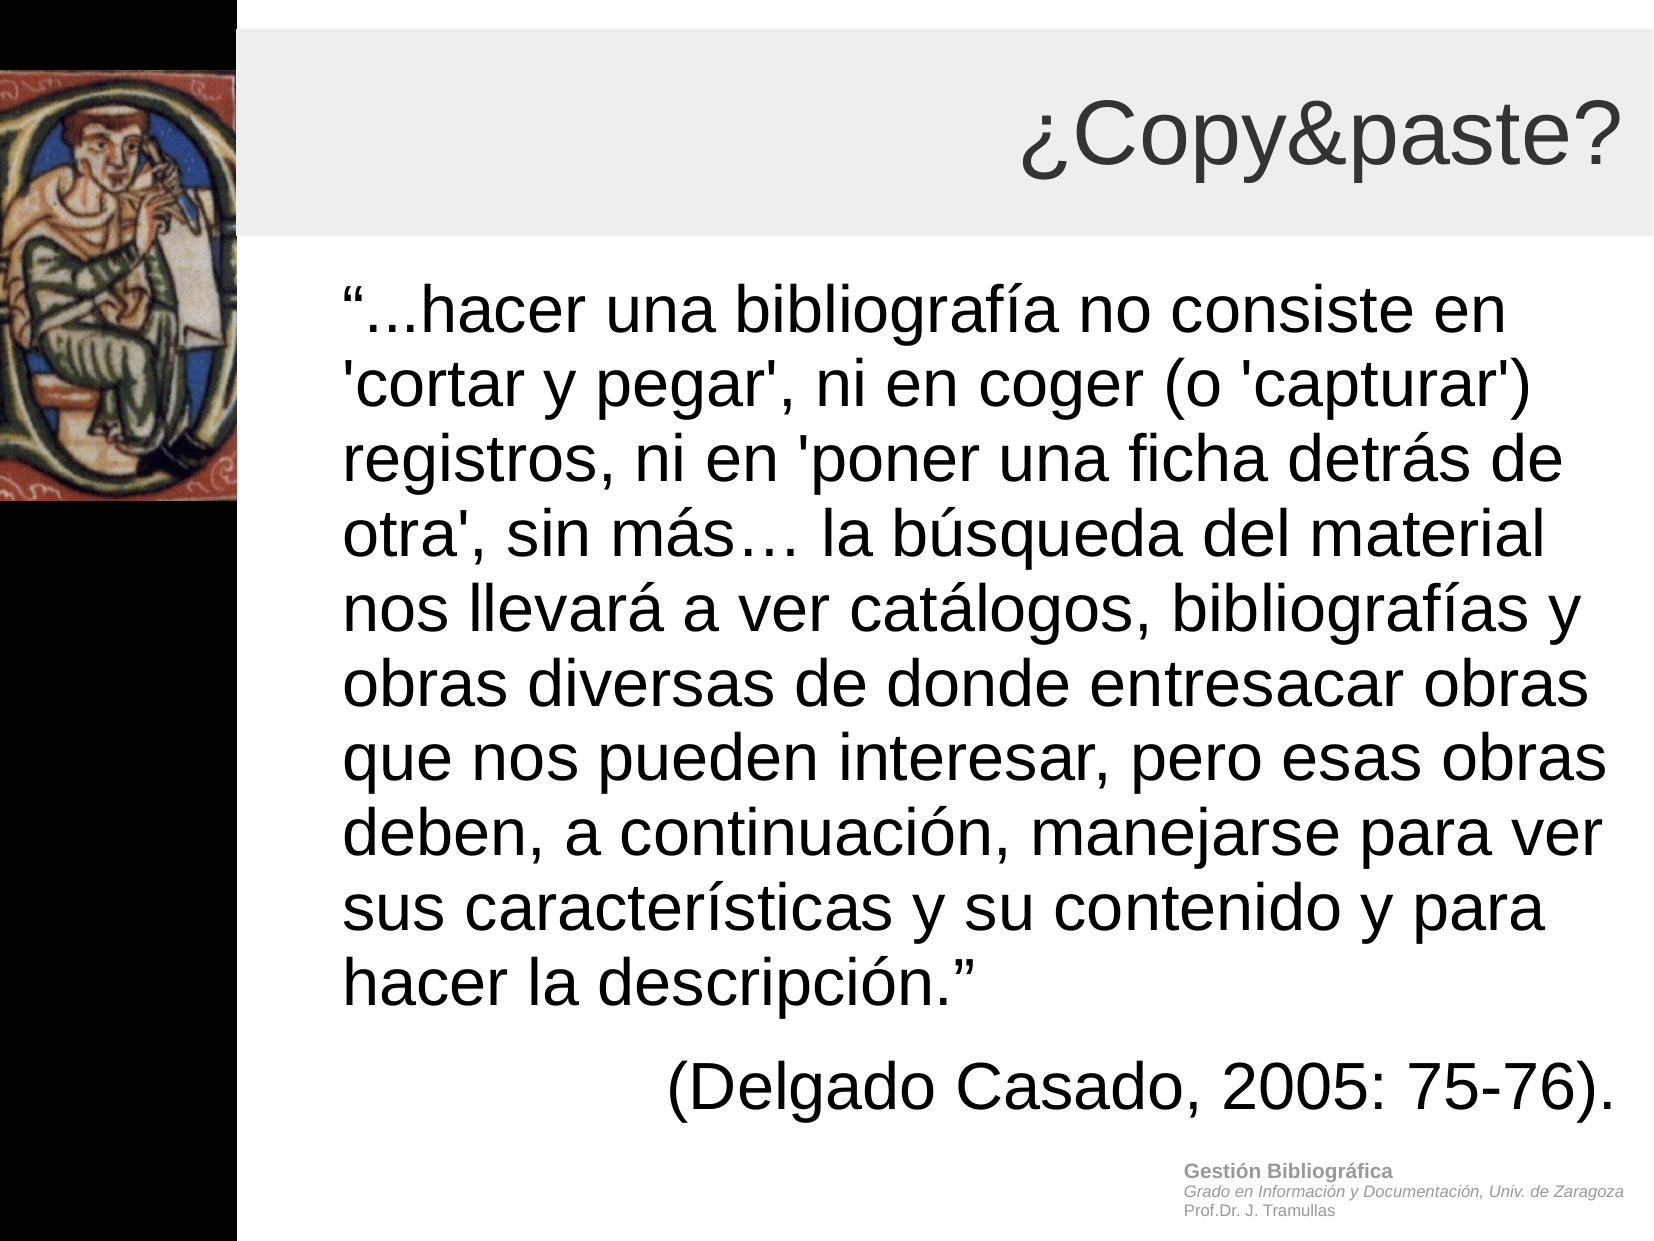

# ¿Copy&paste?
“...hacer una bibliografía no consiste en 'cortar y pegar', ni en coger (o 'capturar') registros, ni en 'poner una ficha detrás de otra', sin más… la búsqueda del material nos llevará a ver catálogos, bibliografías y obras diversas de donde entresacar obras que nos pueden interesar, pero esas obras deben, a continuación, manejarse para ver sus características y su contenido y para hacer la descripción.”
(Delgado Casado, 2005: 75-76).